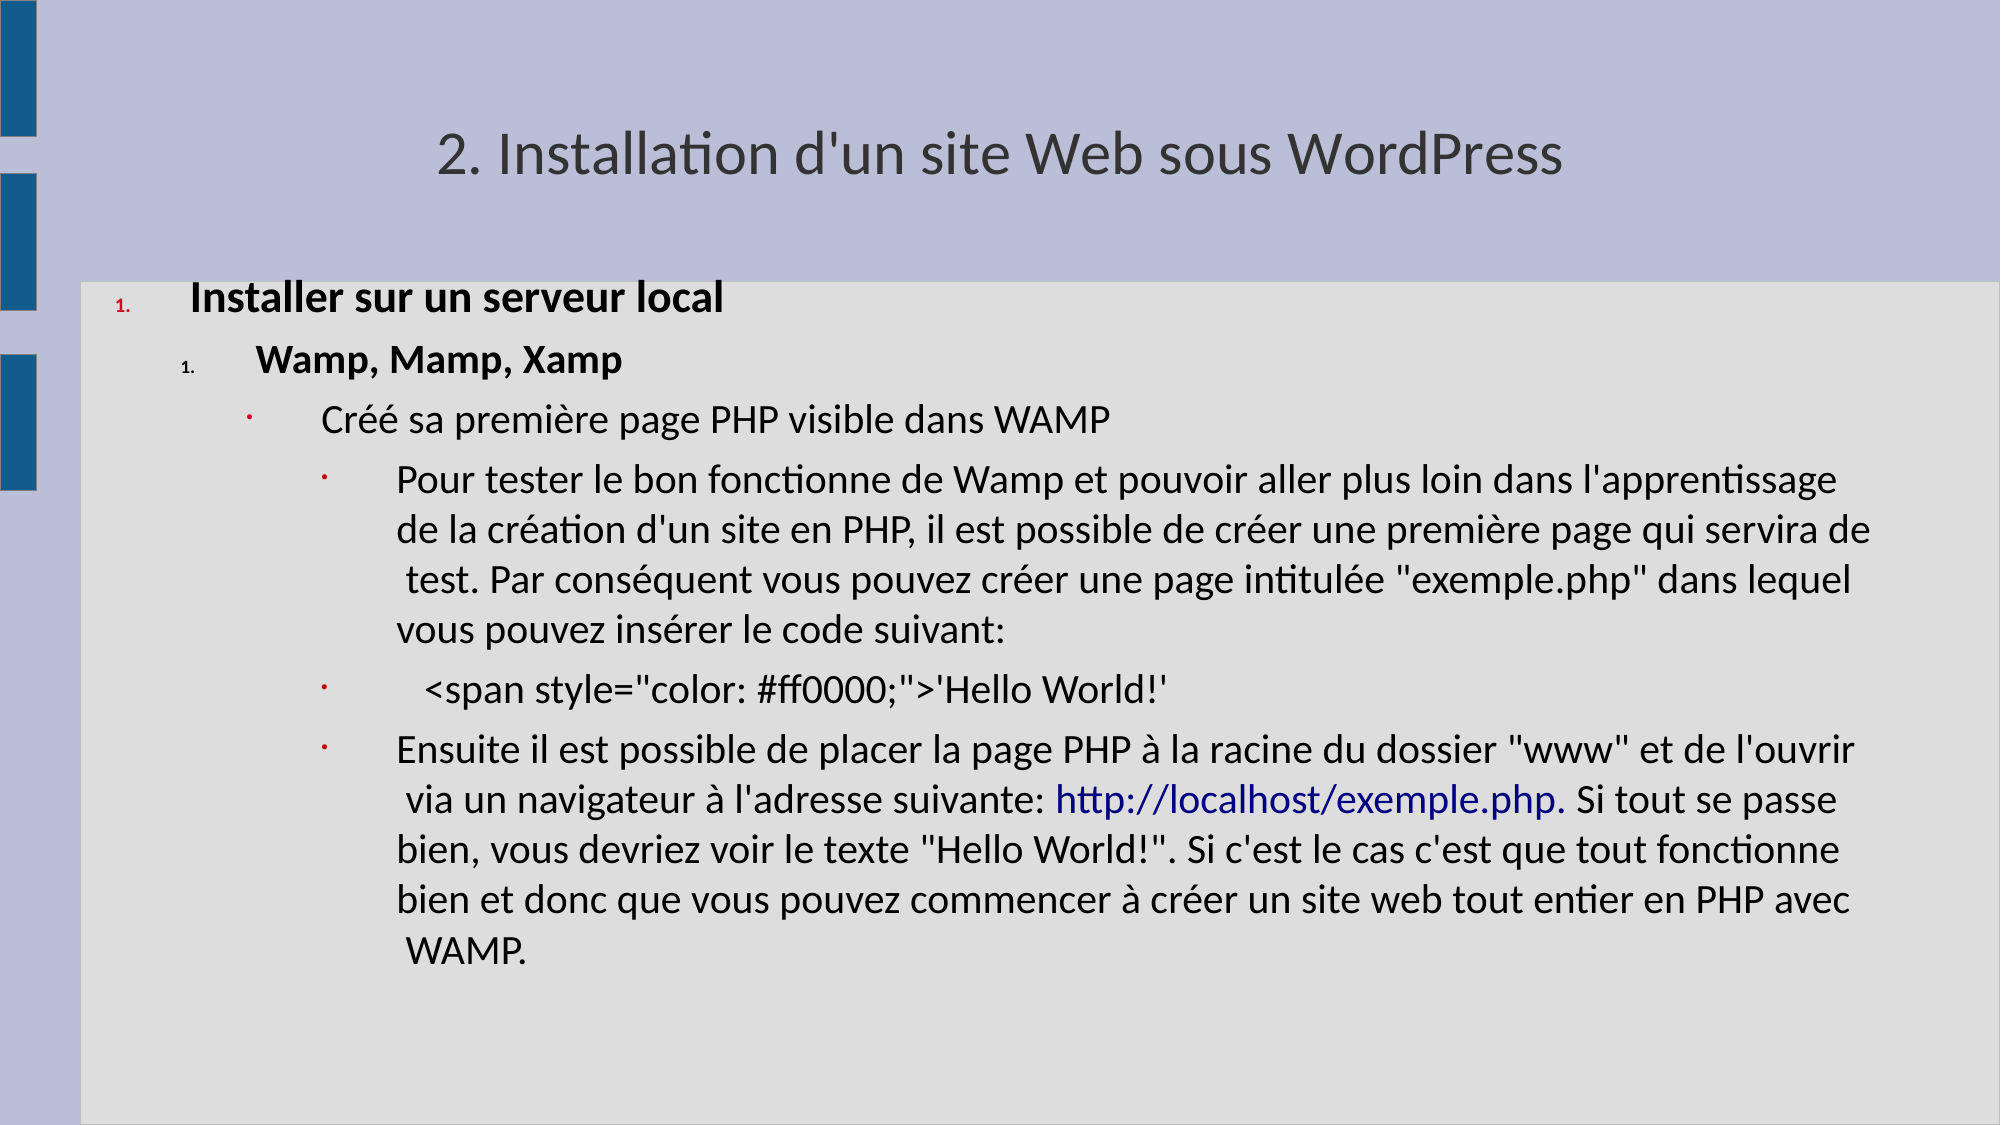

# 2. Installation d'un site Web sous WordPress
Installer sur un serveur local
Wamp, Mamp, Xamp
Créé sa première page PHP visible dans WAMP
Pour tester le bon fonctionne de Wamp et pouvoir aller plus loin dans l'apprentissage de la création d'un site en PHP, il est possible de créer une première page qui servira de test. Par conséquent vous pouvez créer une page intitulée "exemple.php" dans lequel vous pouvez insérer le code suivant:
<span style="color: #ff0000;">'Hello World!'
Ensuite il est possible de placer la page PHP à la racine du dossier "www" et de l'ouvrir via un navigateur à l'adresse suivante: http://localhost/exemple.php. Si tout se passe bien, vous devriez voir le texte "Hello World!". Si c'est le cas c'est que tout fonctionne bien et donc que vous pouvez commencer à créer un site web tout entier en PHP avec WAMP.